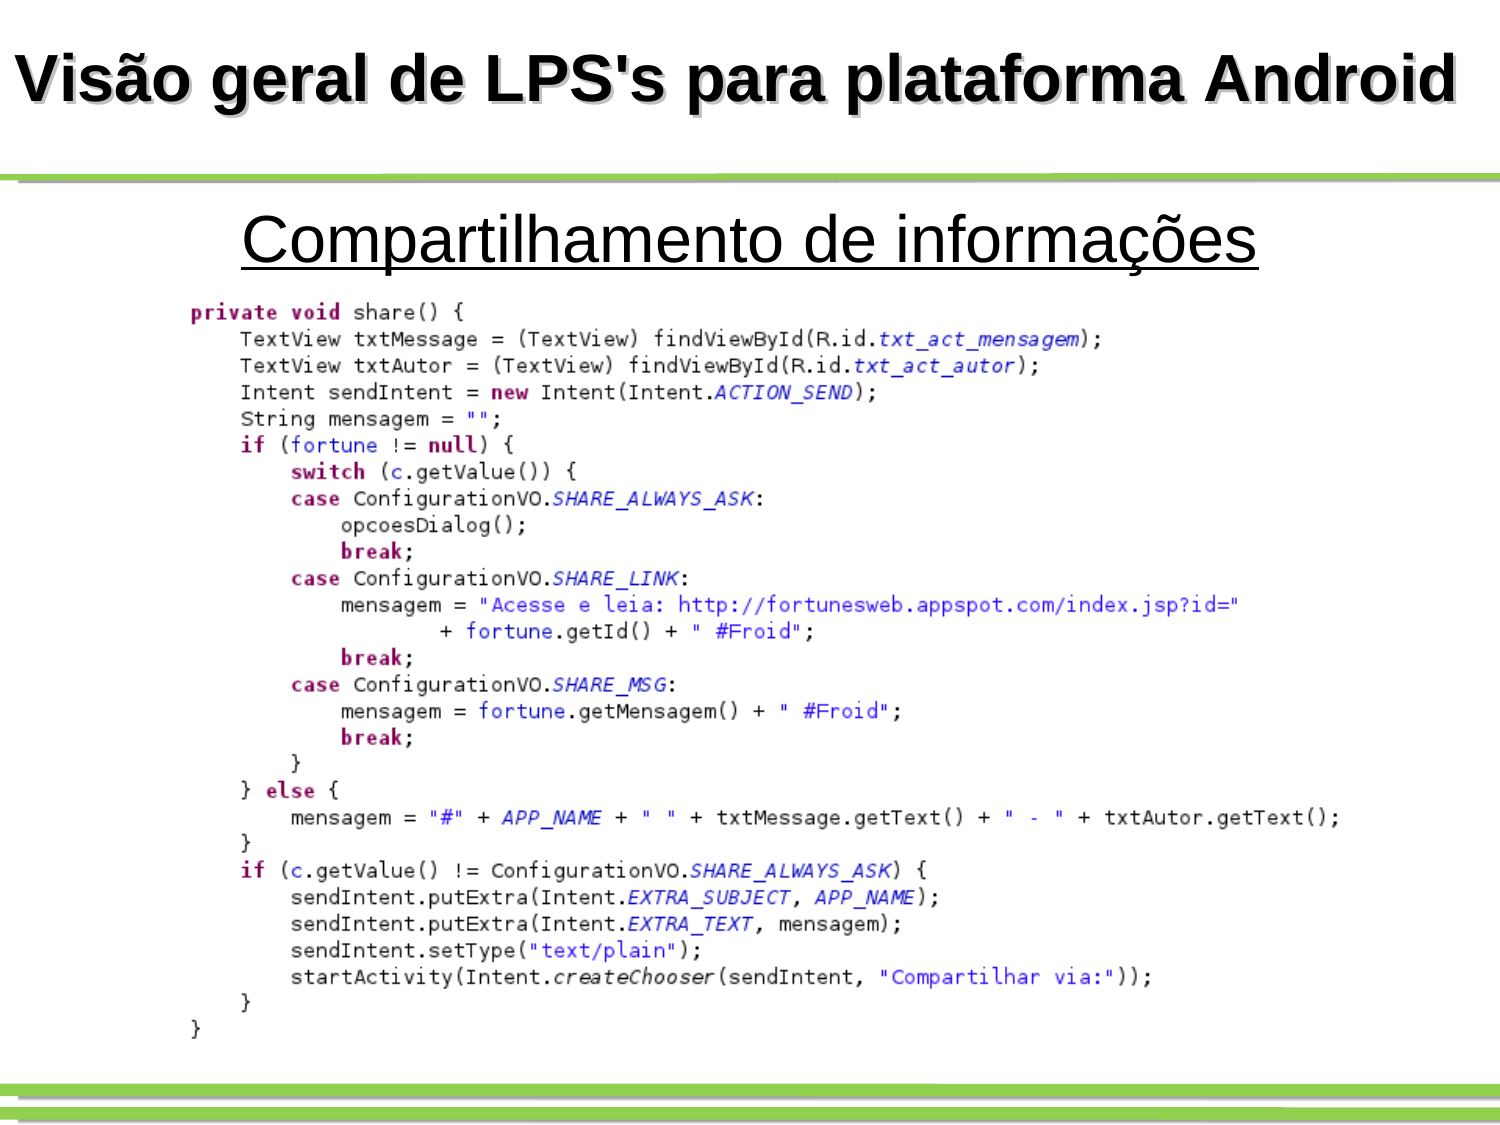

Visão geral de LPS's para plataforma Android
Compartilhamento de informações